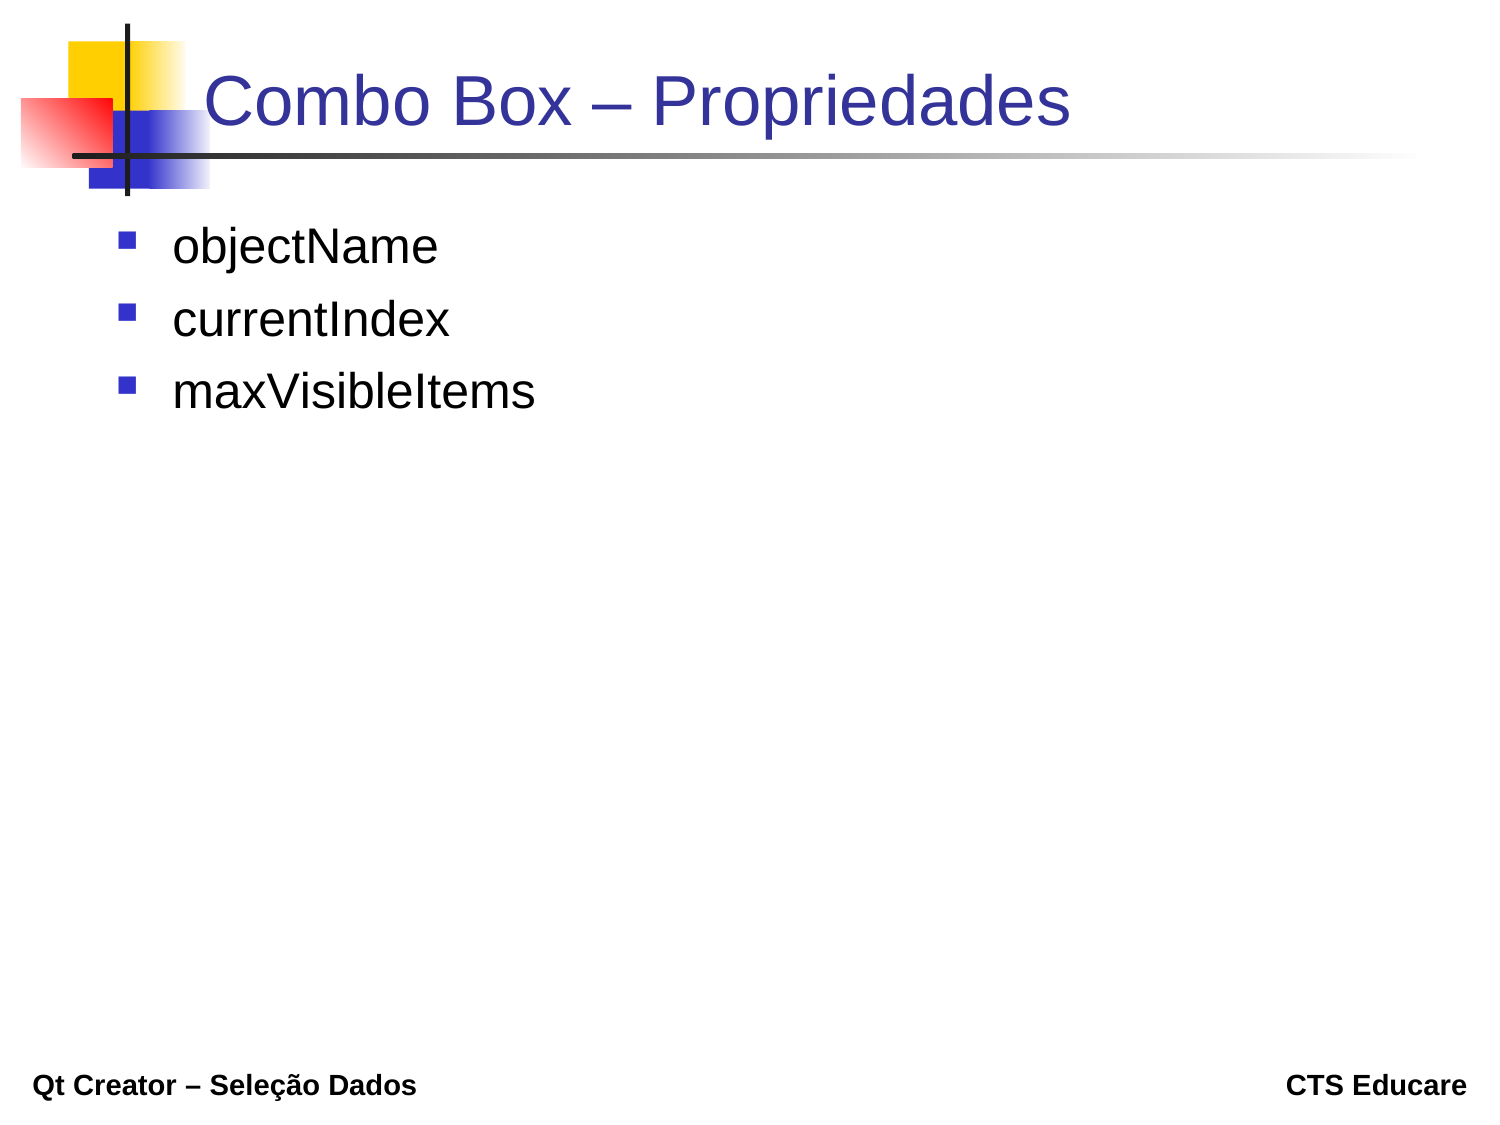

# Combo Box – Propriedades
objectName
currentIndex
maxVisibleItems